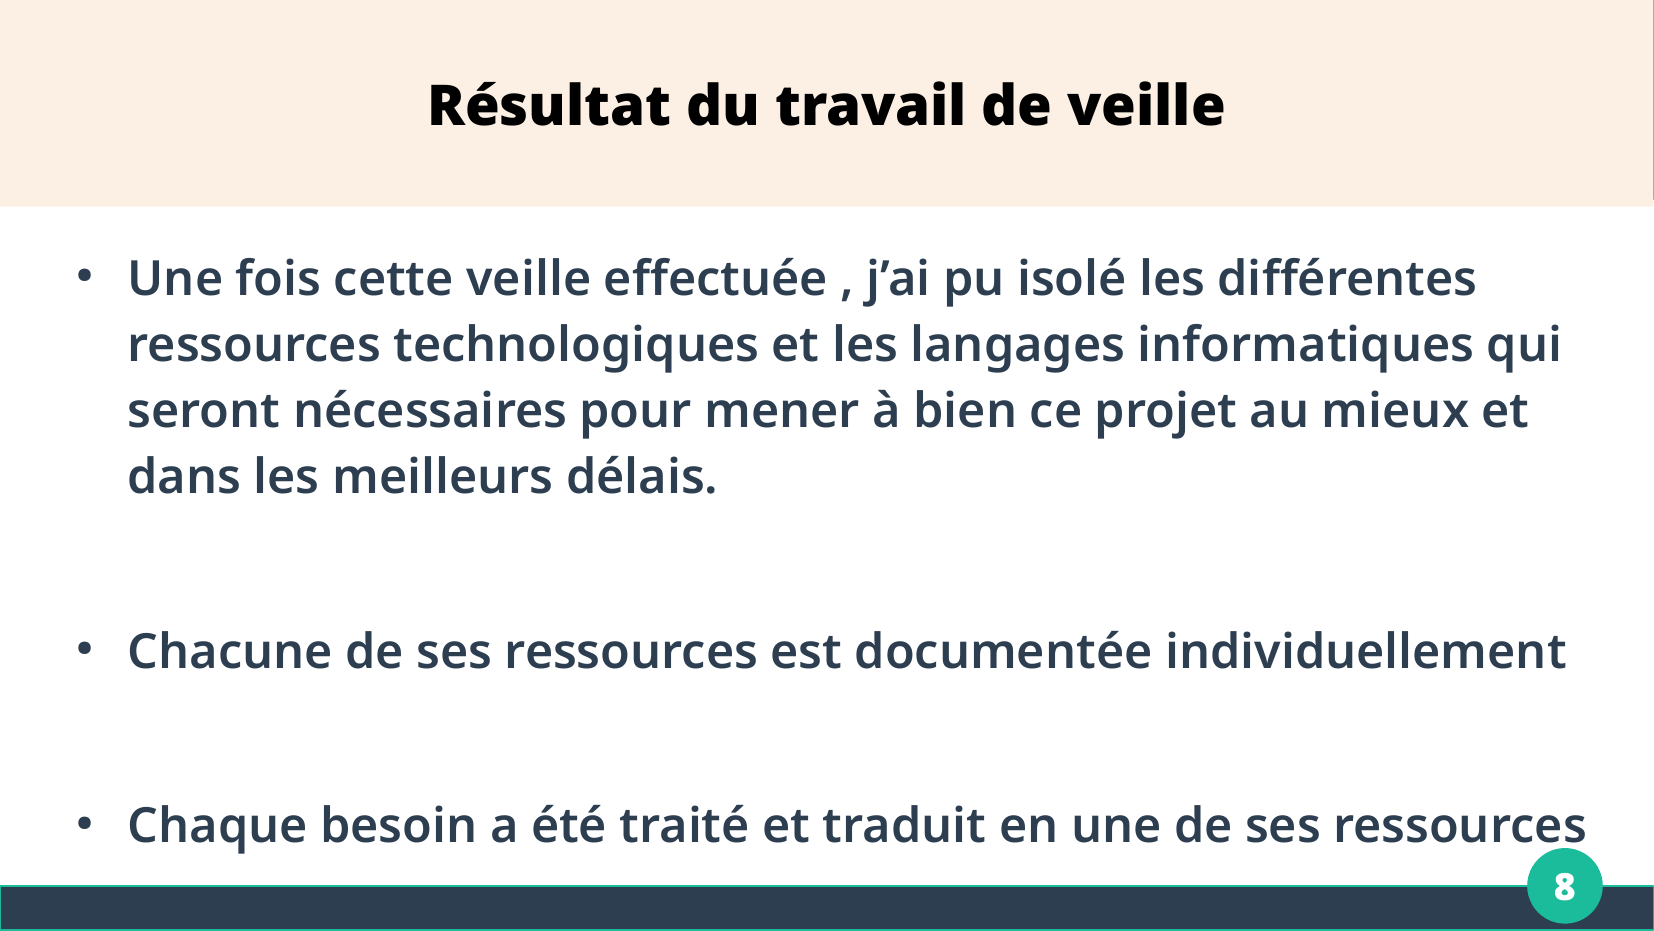

# Résultat du travail de veille
Une fois cette veille effectuée , j’ai pu isolé les différentes ressources technologiques et les langages informatiques qui seront nécessaires pour mener à bien ce projet au mieux et dans les meilleurs délais.
Chacune de ses ressources est documentée individuellement
Chaque besoin a été traité et traduit en une de ses ressources
8